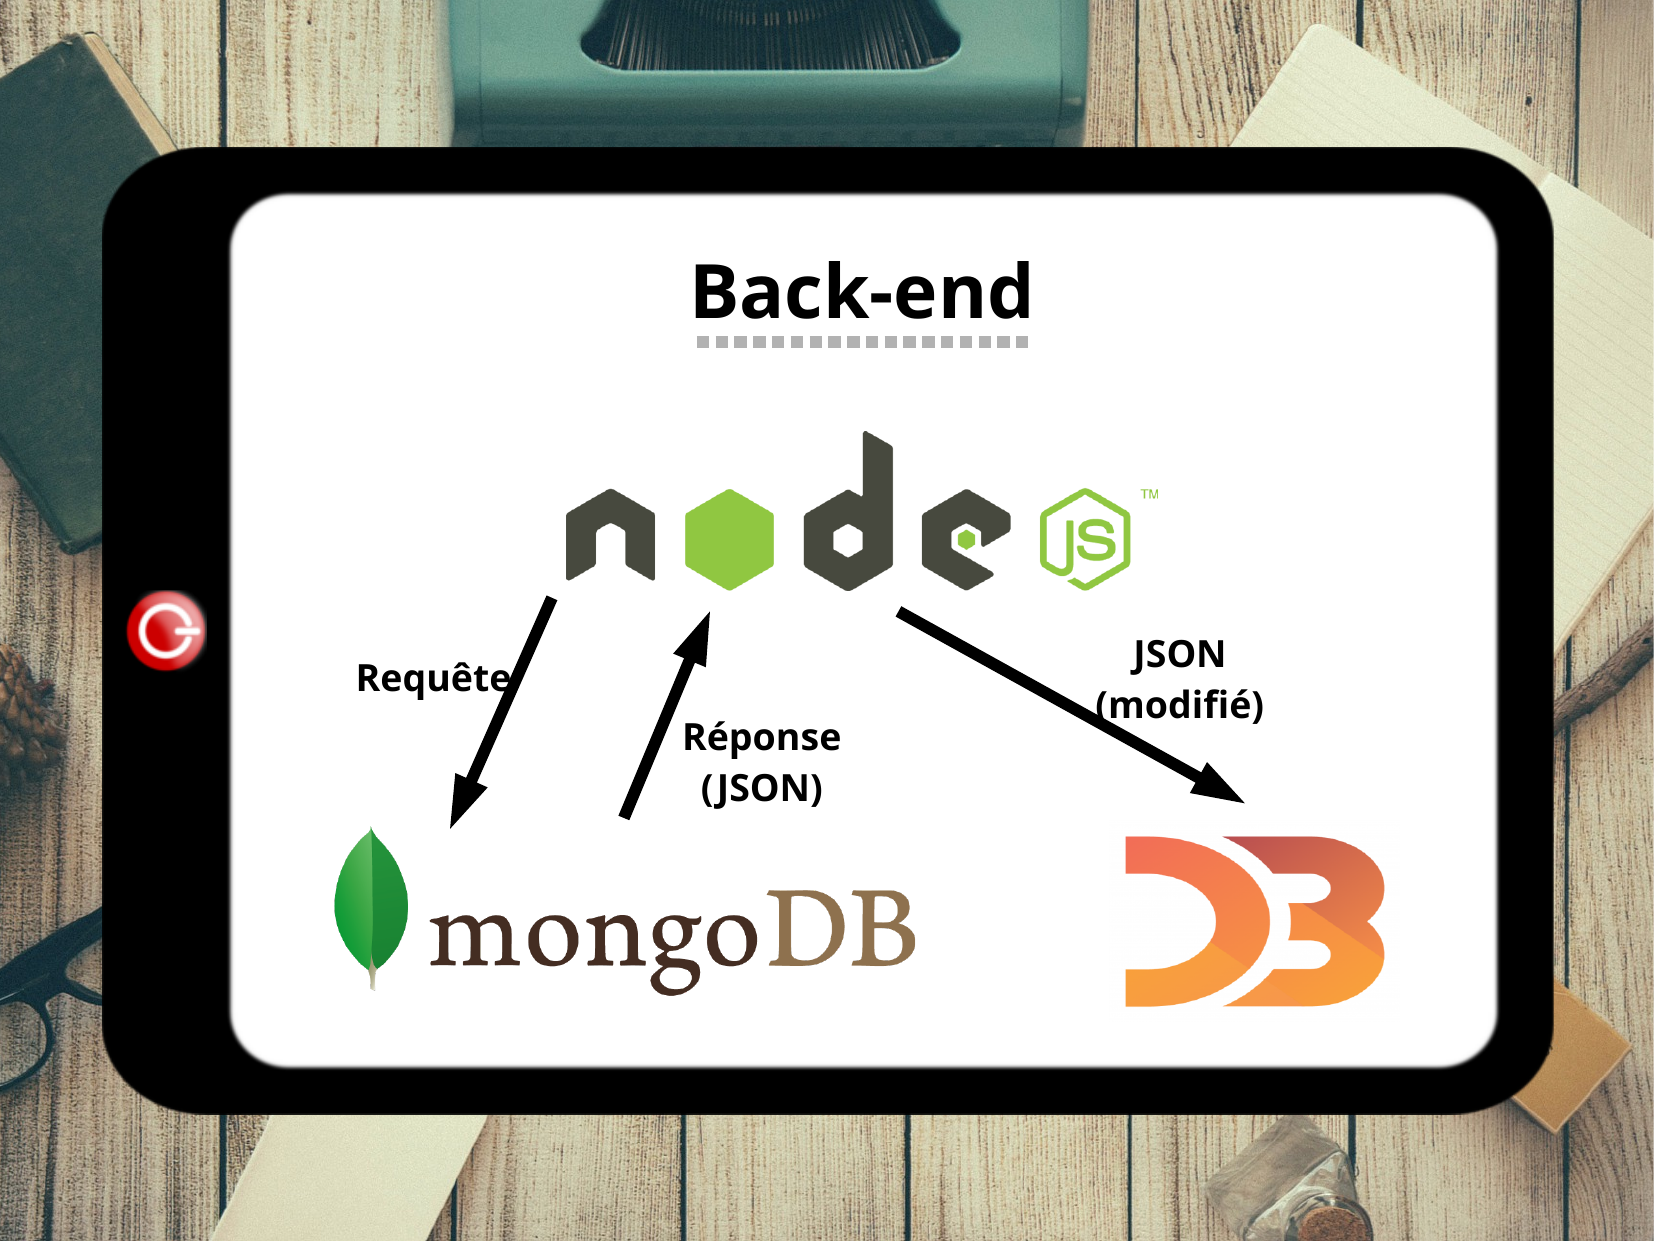

# Back-end
JSON
(modifié)
Requête
Réponse
(JSON)